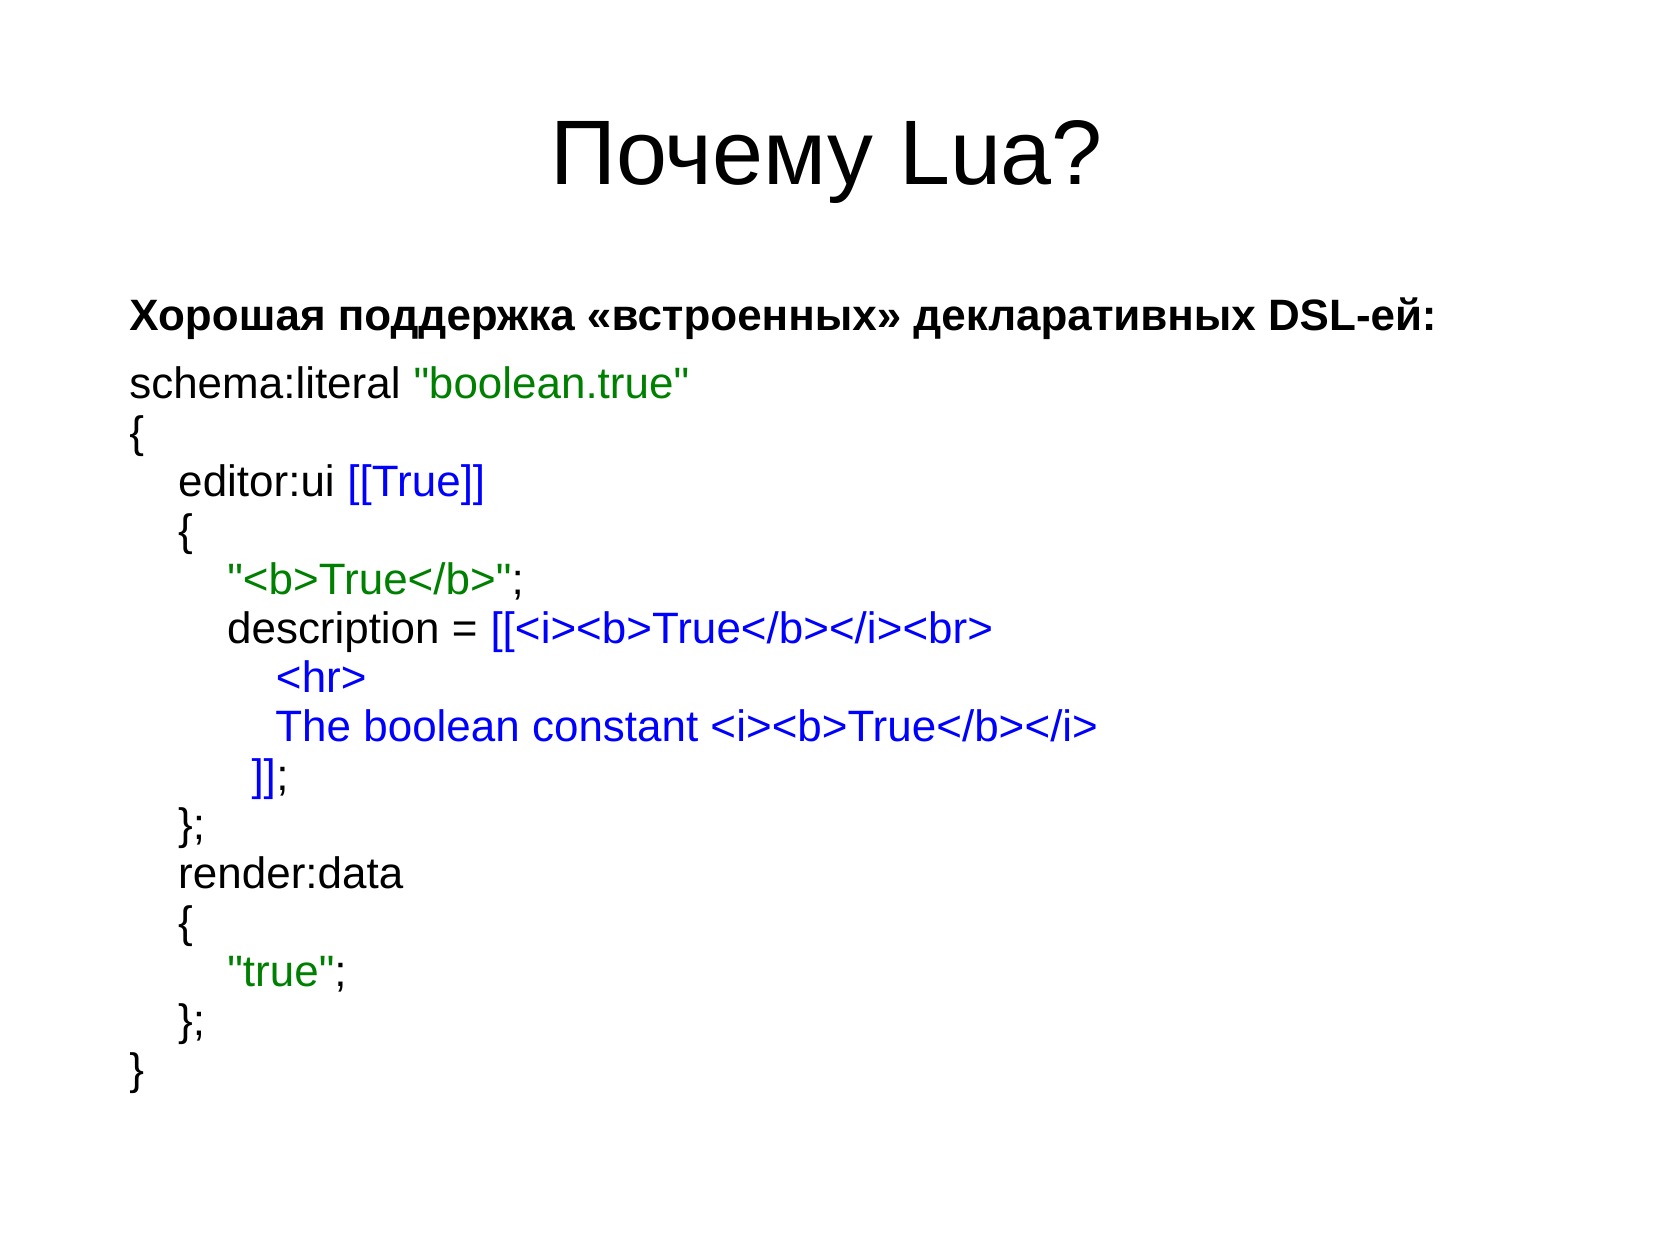

# Почему Lua?
Хорошая поддержка «встроенных» декларативных DSL-ей:
schema:literal "boolean.true"
{
 editor:ui [[True]]
 {
 "<b>True</b>";
 description = [[<i><b>True</b></i><br>
 <hr>
 The boolean constant <i><b>True</b></i>
 ]];
 };
 render:data
 {
 "true";
 };
}